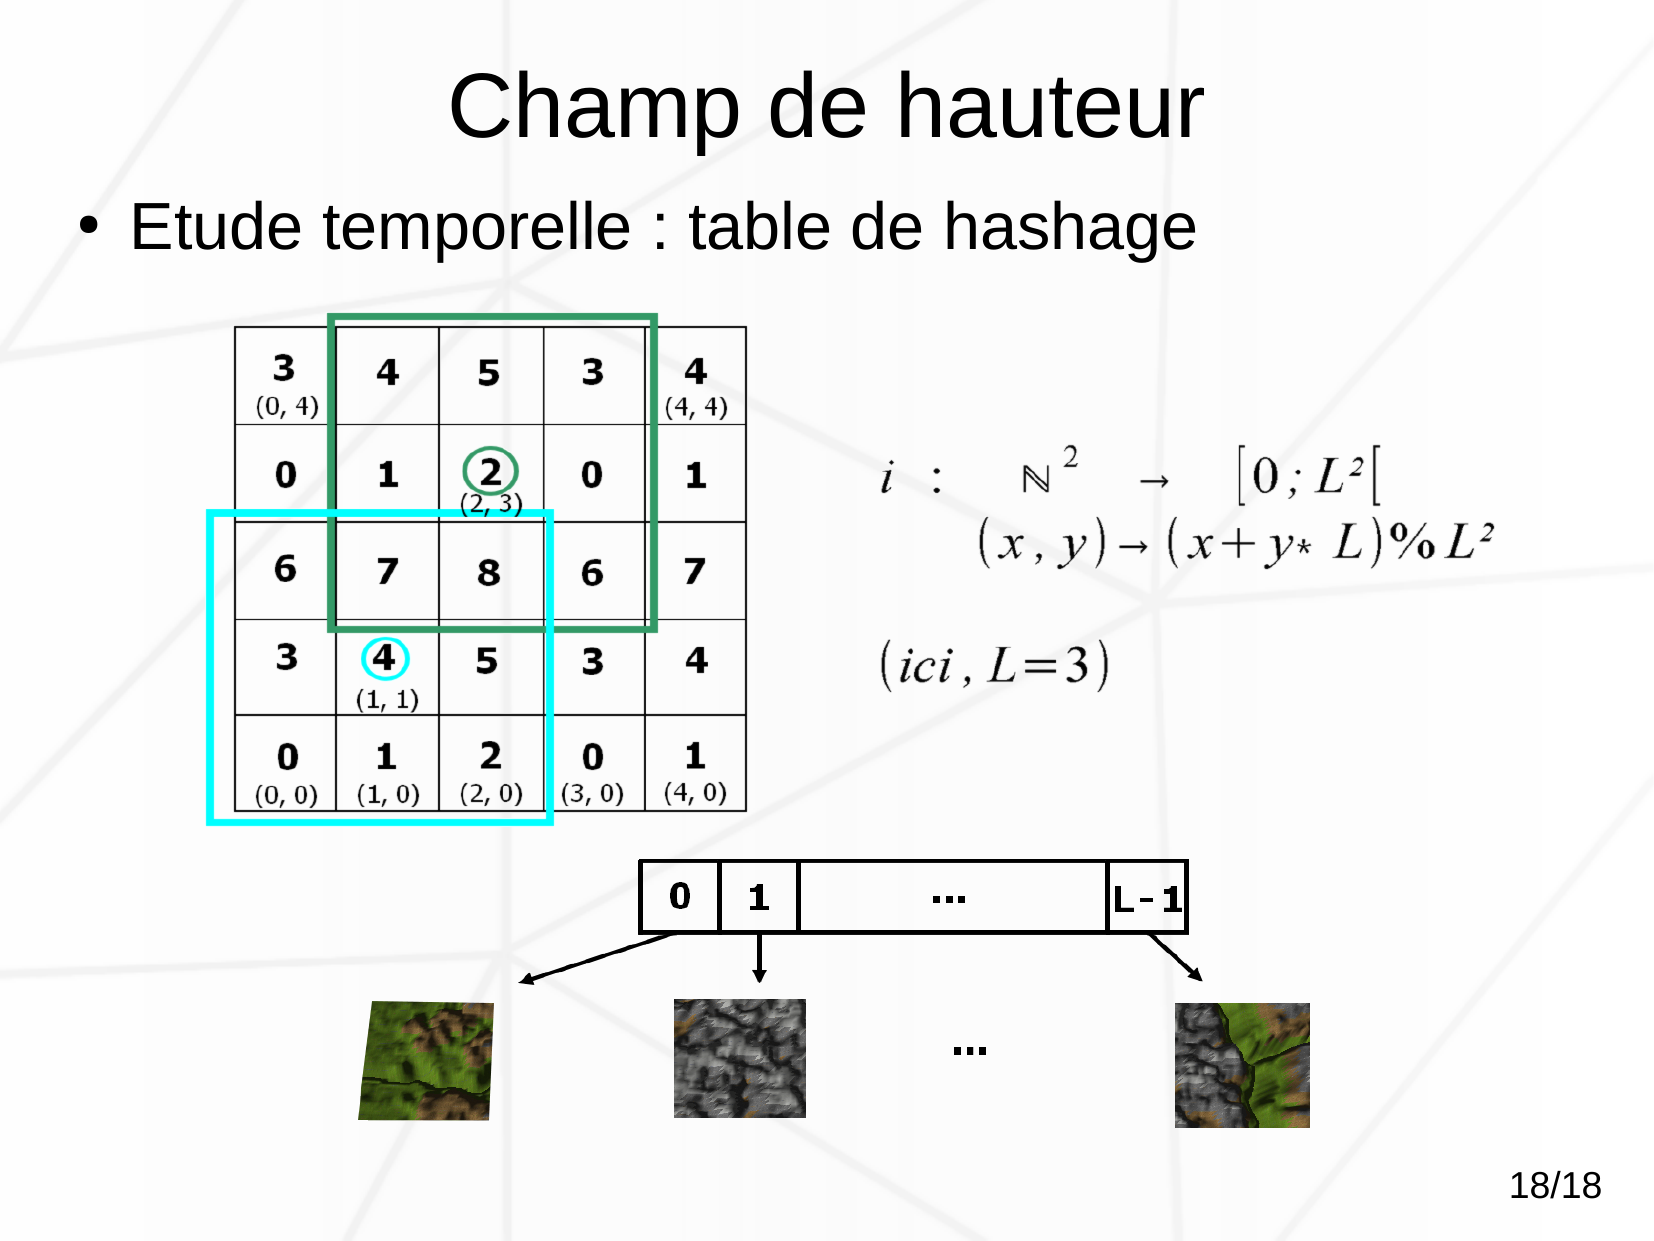

# Champ de hauteur
Etude temporelle : table de hashage
18/18